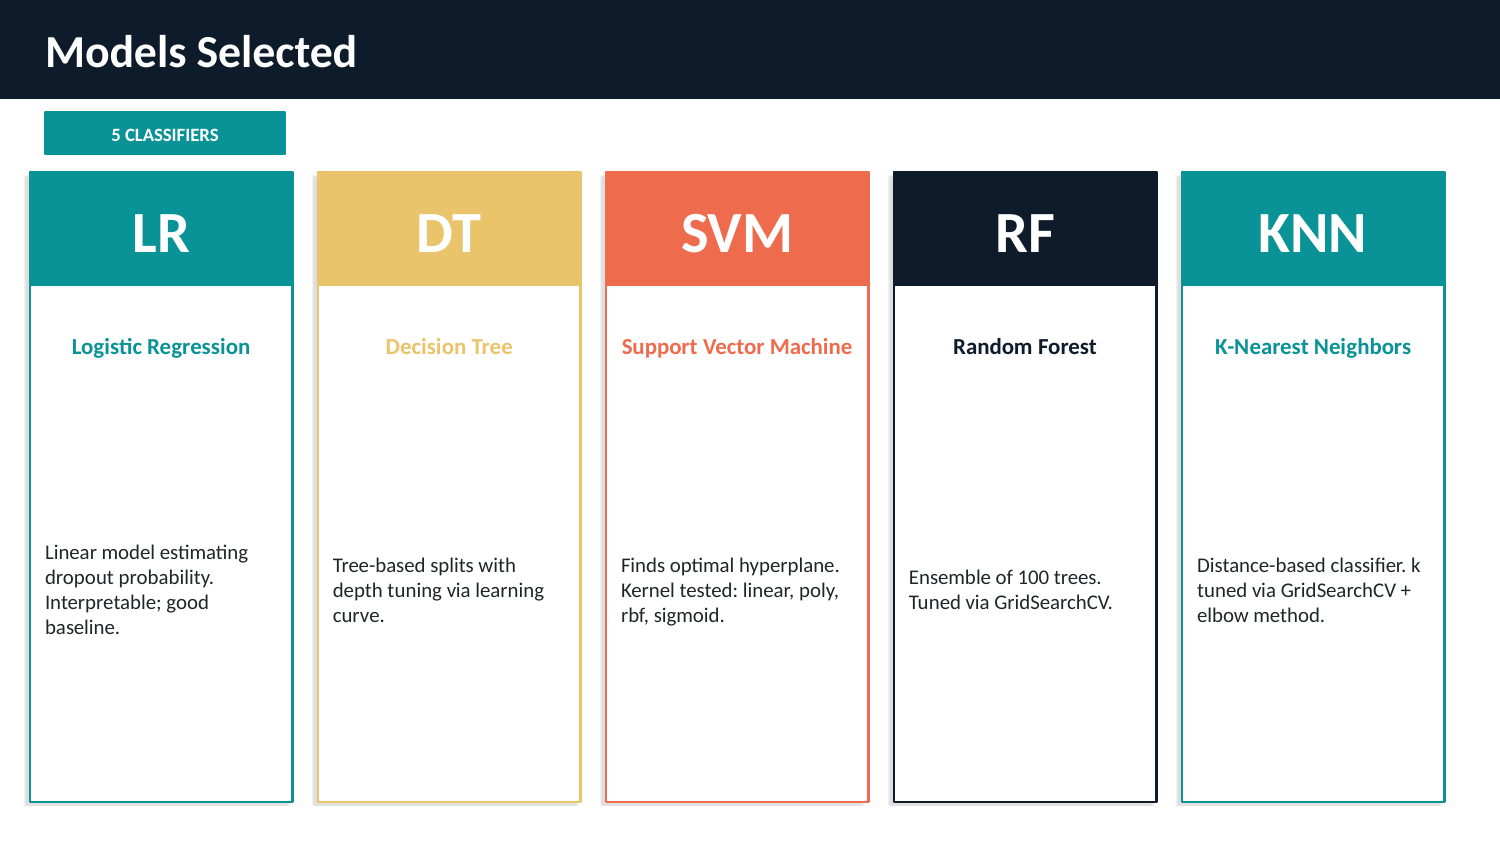

Models Selected
5 CLASSIFIERS
LR
DT
SVM
RF
KNN
Logistic Regression
Decision Tree
Support Vector Machine
Random Forest
K-Nearest Neighbors
Linear model estimating dropout probability. Interpretable; good baseline.
Tree-based splits with depth tuning via learning curve.
Finds optimal hyperplane. Kernel tested: linear, poly, rbf, sigmoid.
Ensemble of 100 trees. Tuned via GridSearchCV.
Distance-based classifier. k tuned via GridSearchCV + elbow method.